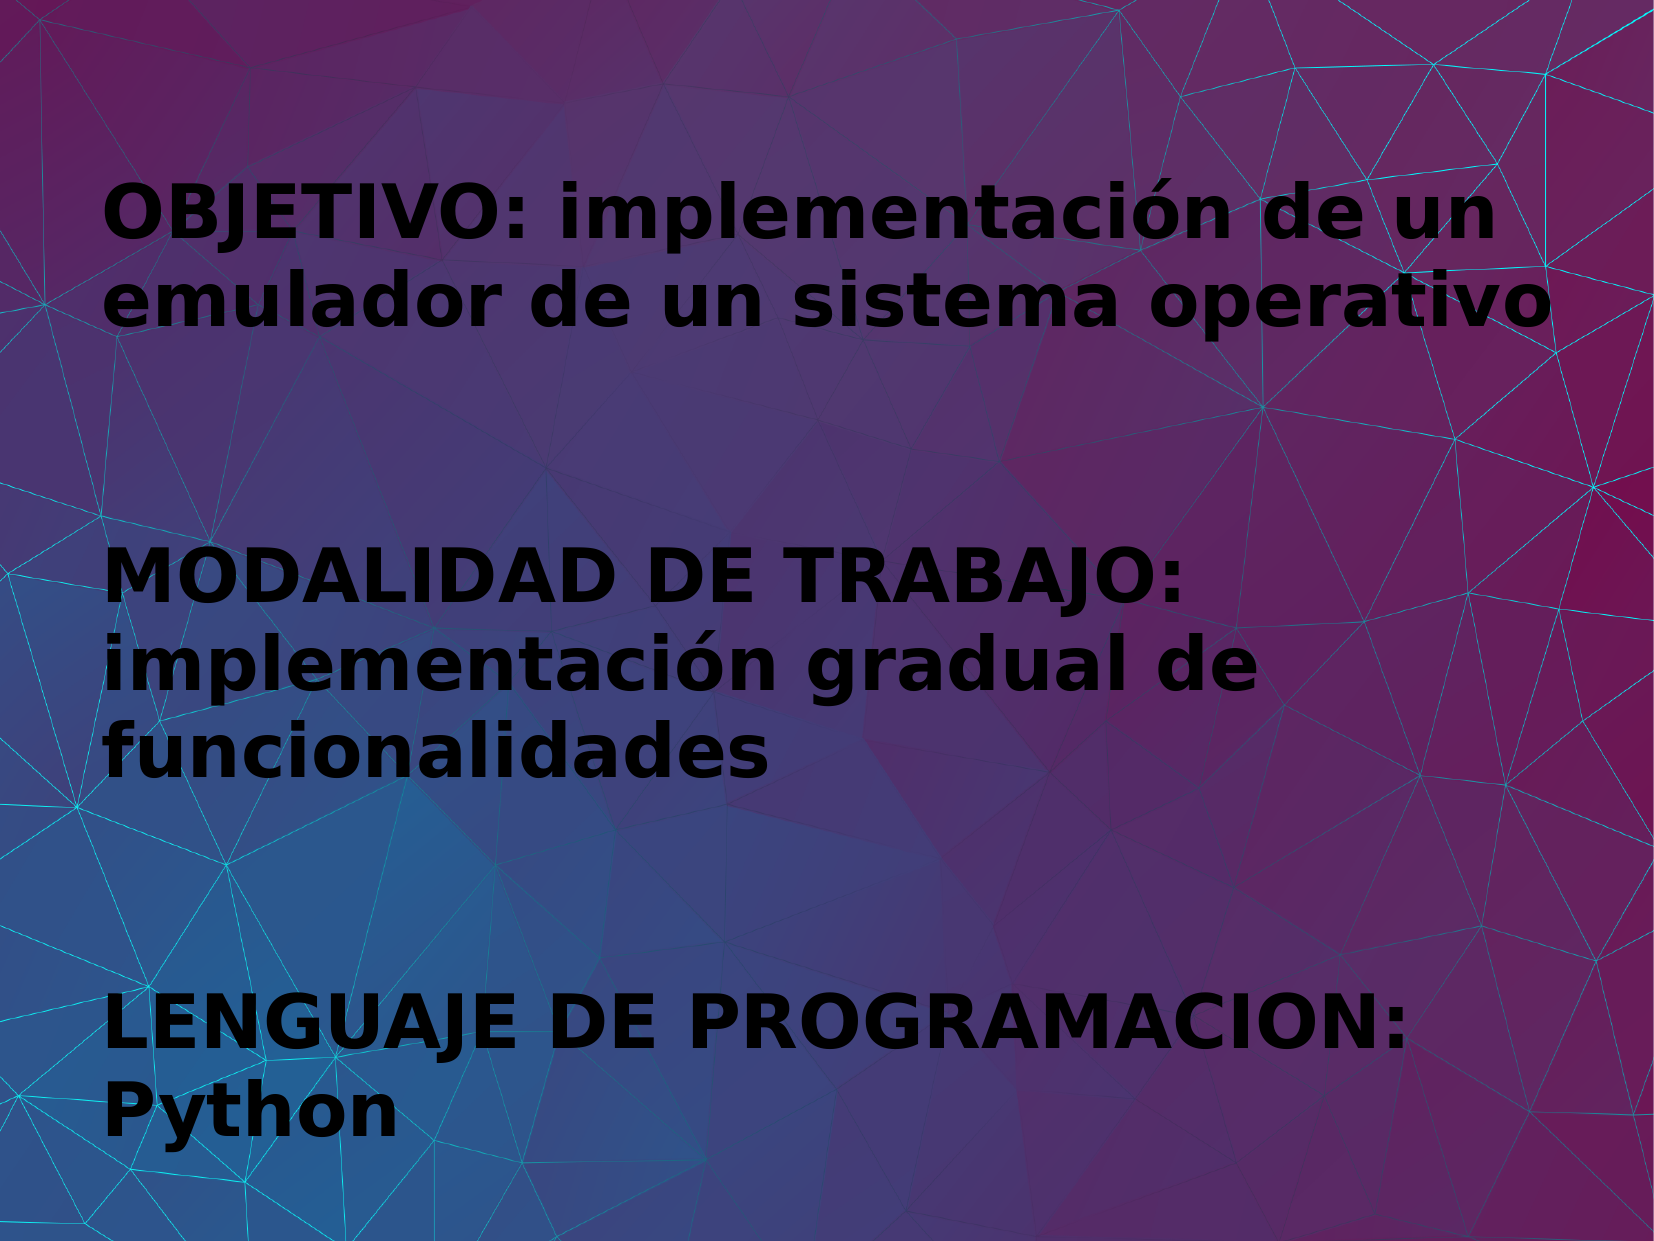

# OBJETIVO: implementación de un emulador de un sistema operativo
MODALIDAD DE TRABAJO: implementación gradual de funcionalidades
LENGUAJE DE PROGRAMACION: Python